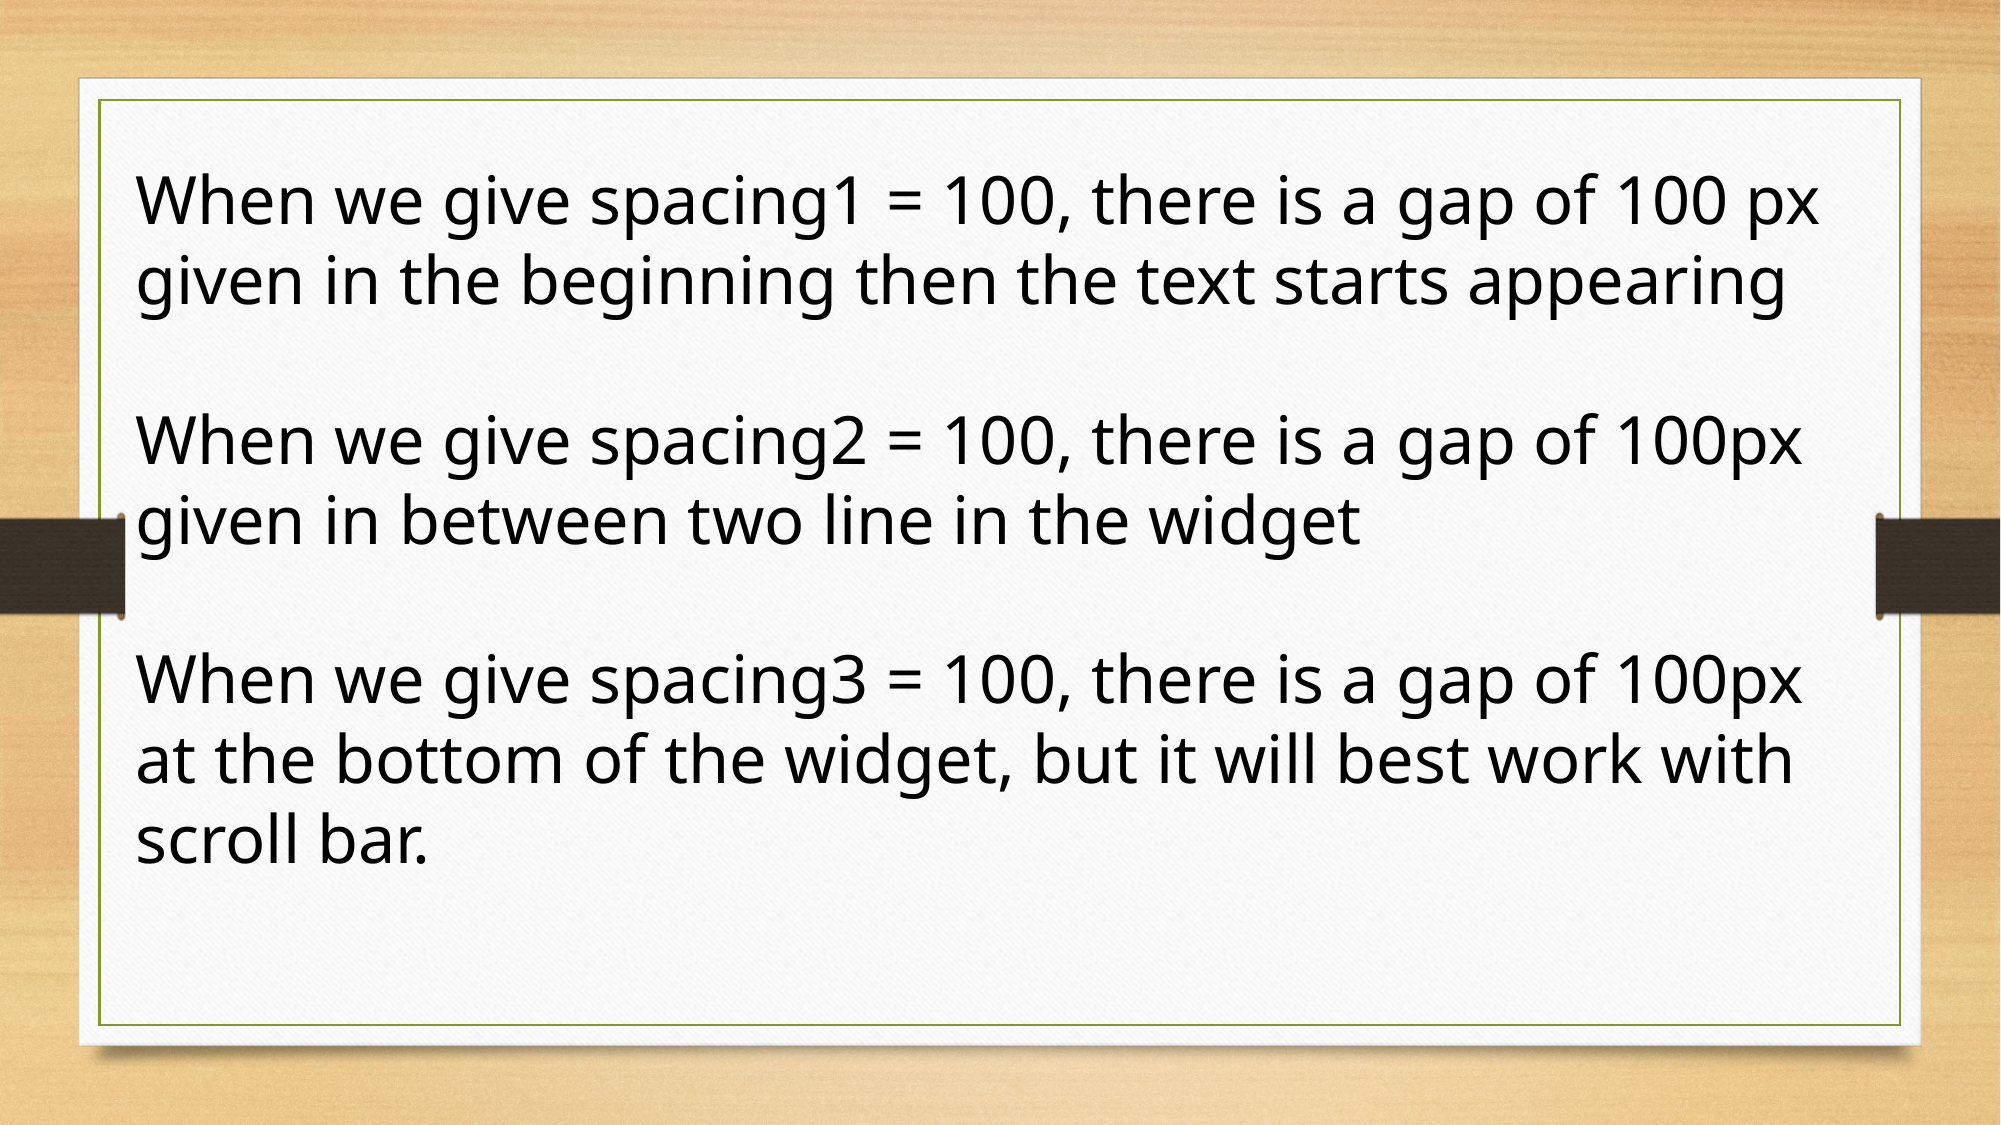

When we give spacing1 = 100, there is a gap of 100 px given in the beginning then the text starts appearing
When we give spacing2 = 100, there is a gap of 100px given in between two line in the widget
When we give spacing3 = 100, there is a gap of 100px at the bottom of the widget, but it will best work with scroll bar.